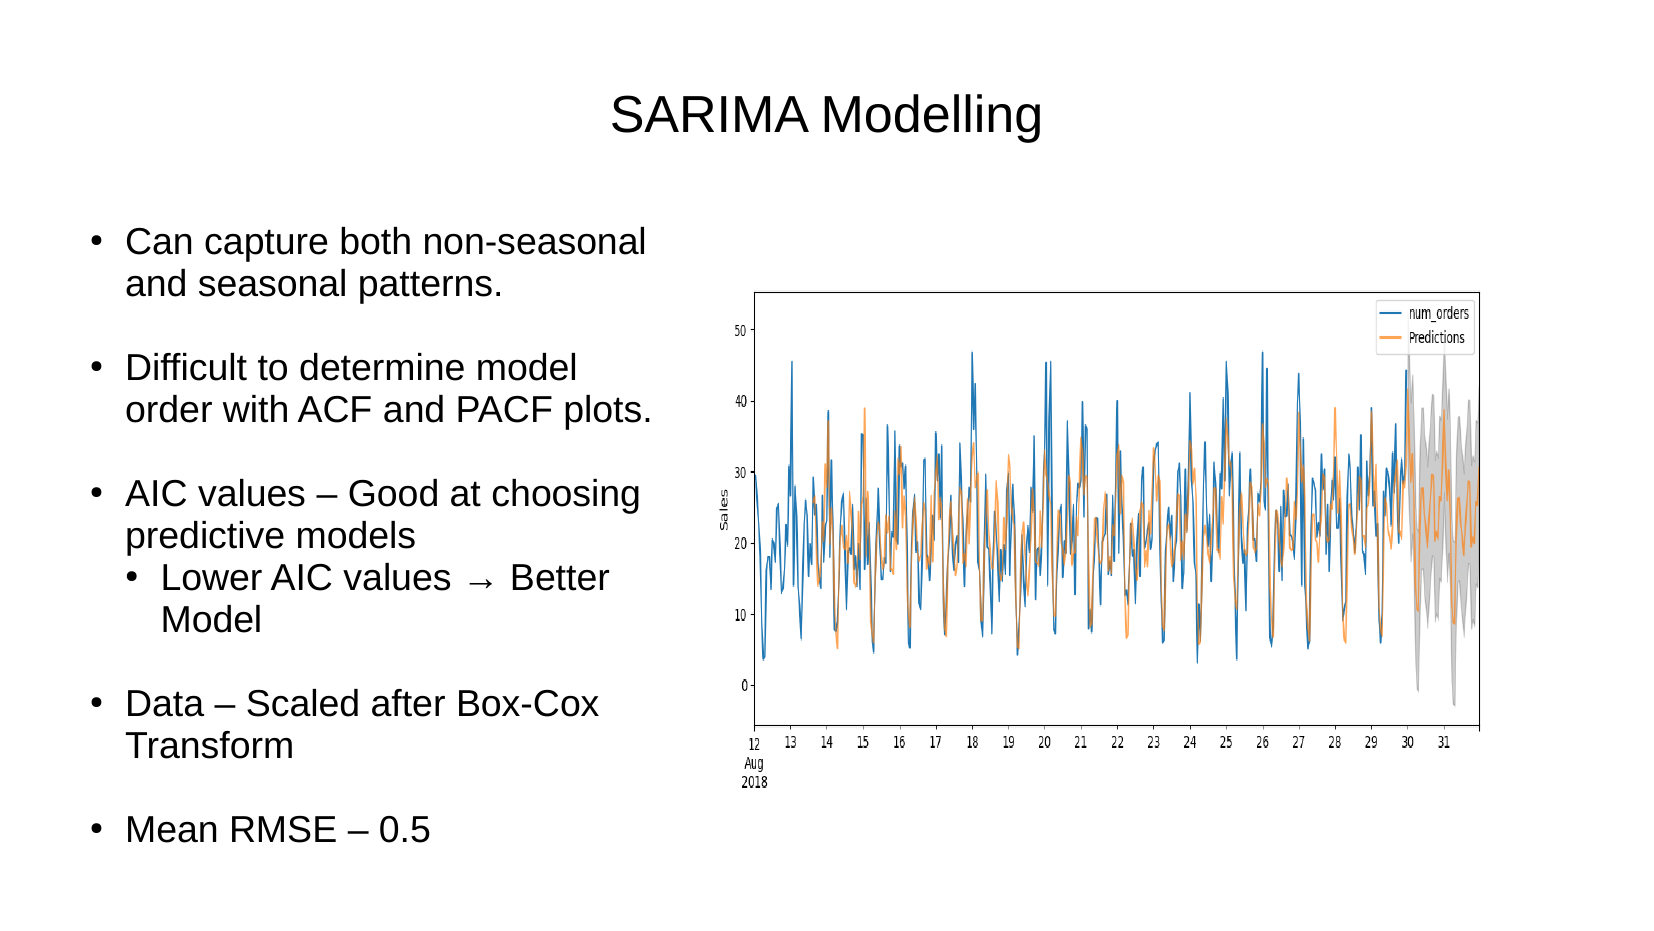

# SARIMA Modelling
Can capture both non-seasonal and seasonal patterns.
Difficult to determine model order with ACF and PACF plots.
AIC values – Good at choosing predictive models
Lower AIC values → Better Model
Data – Scaled after Box-Cox Transform
Mean RMSE – 0.5